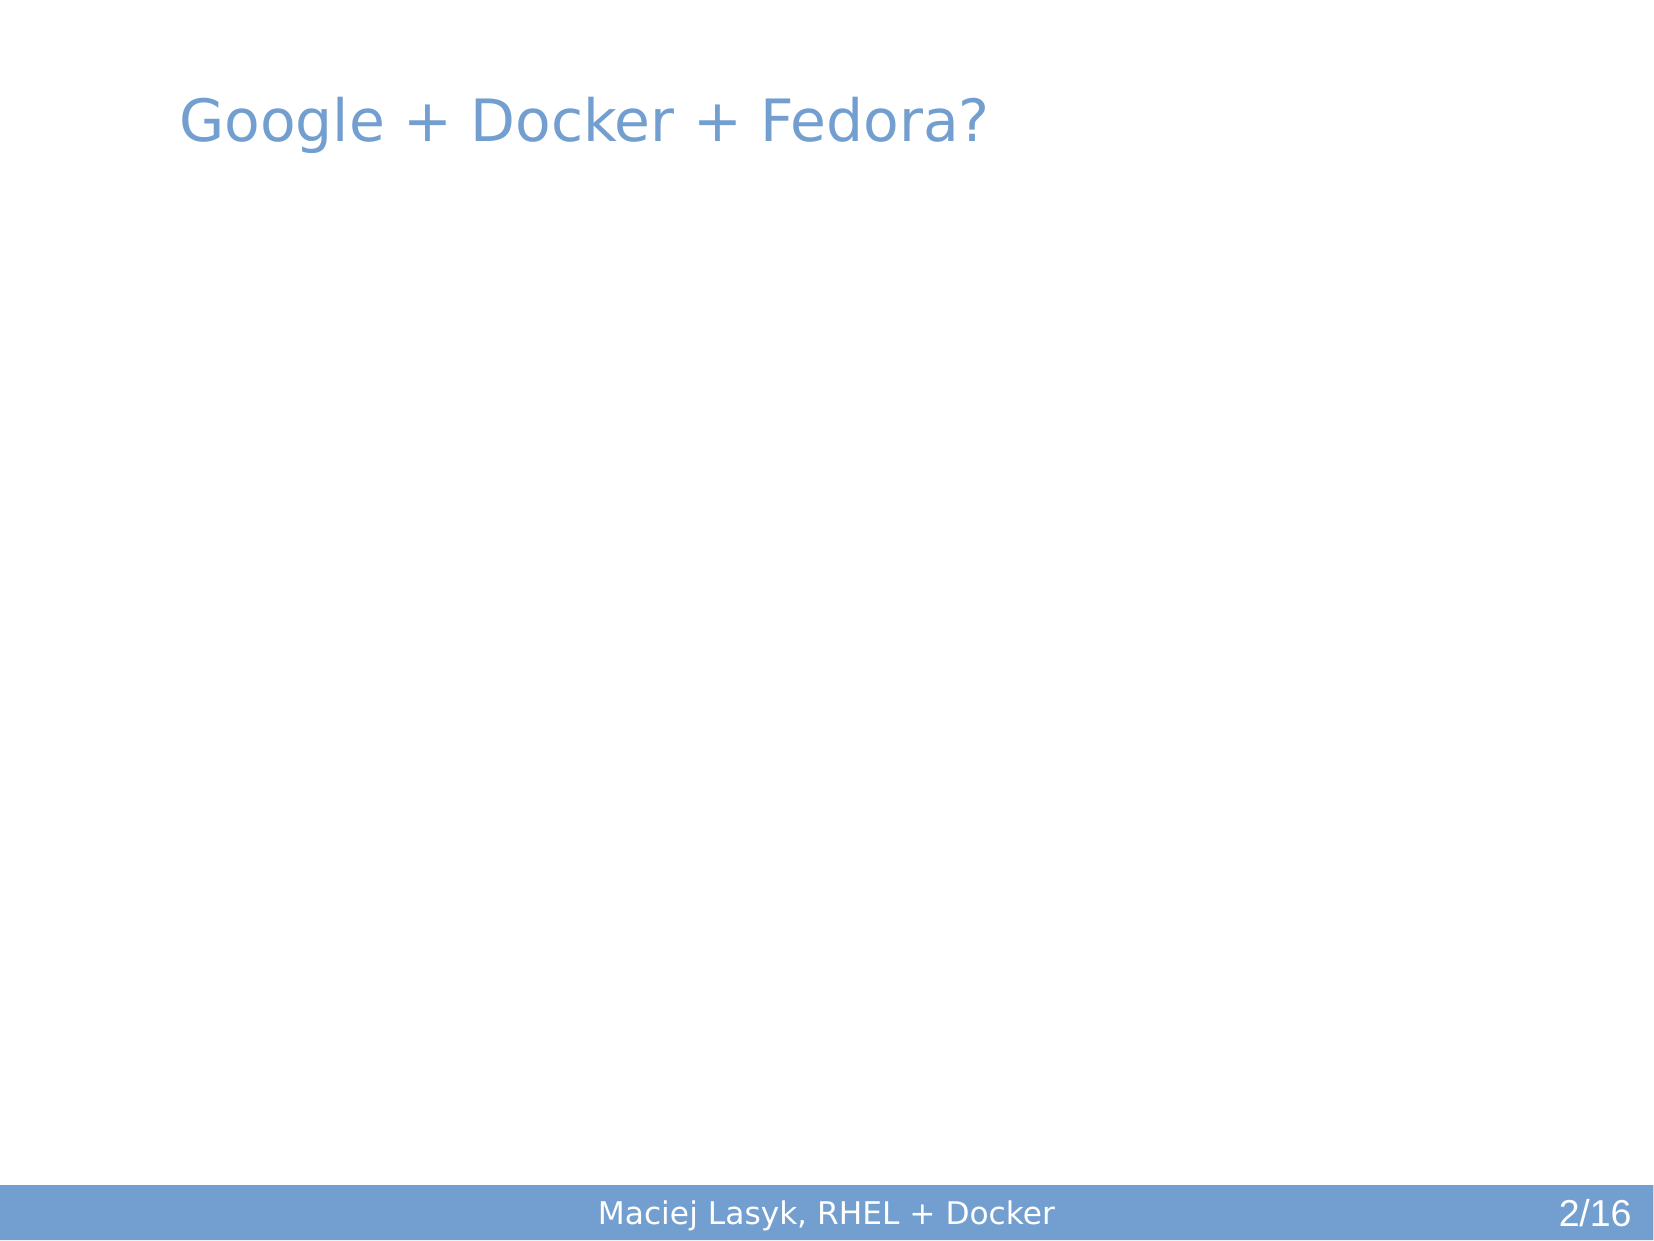

Google + Docker + Fedora?
 2/16
Maciej Lasyk, RHEL + Docker